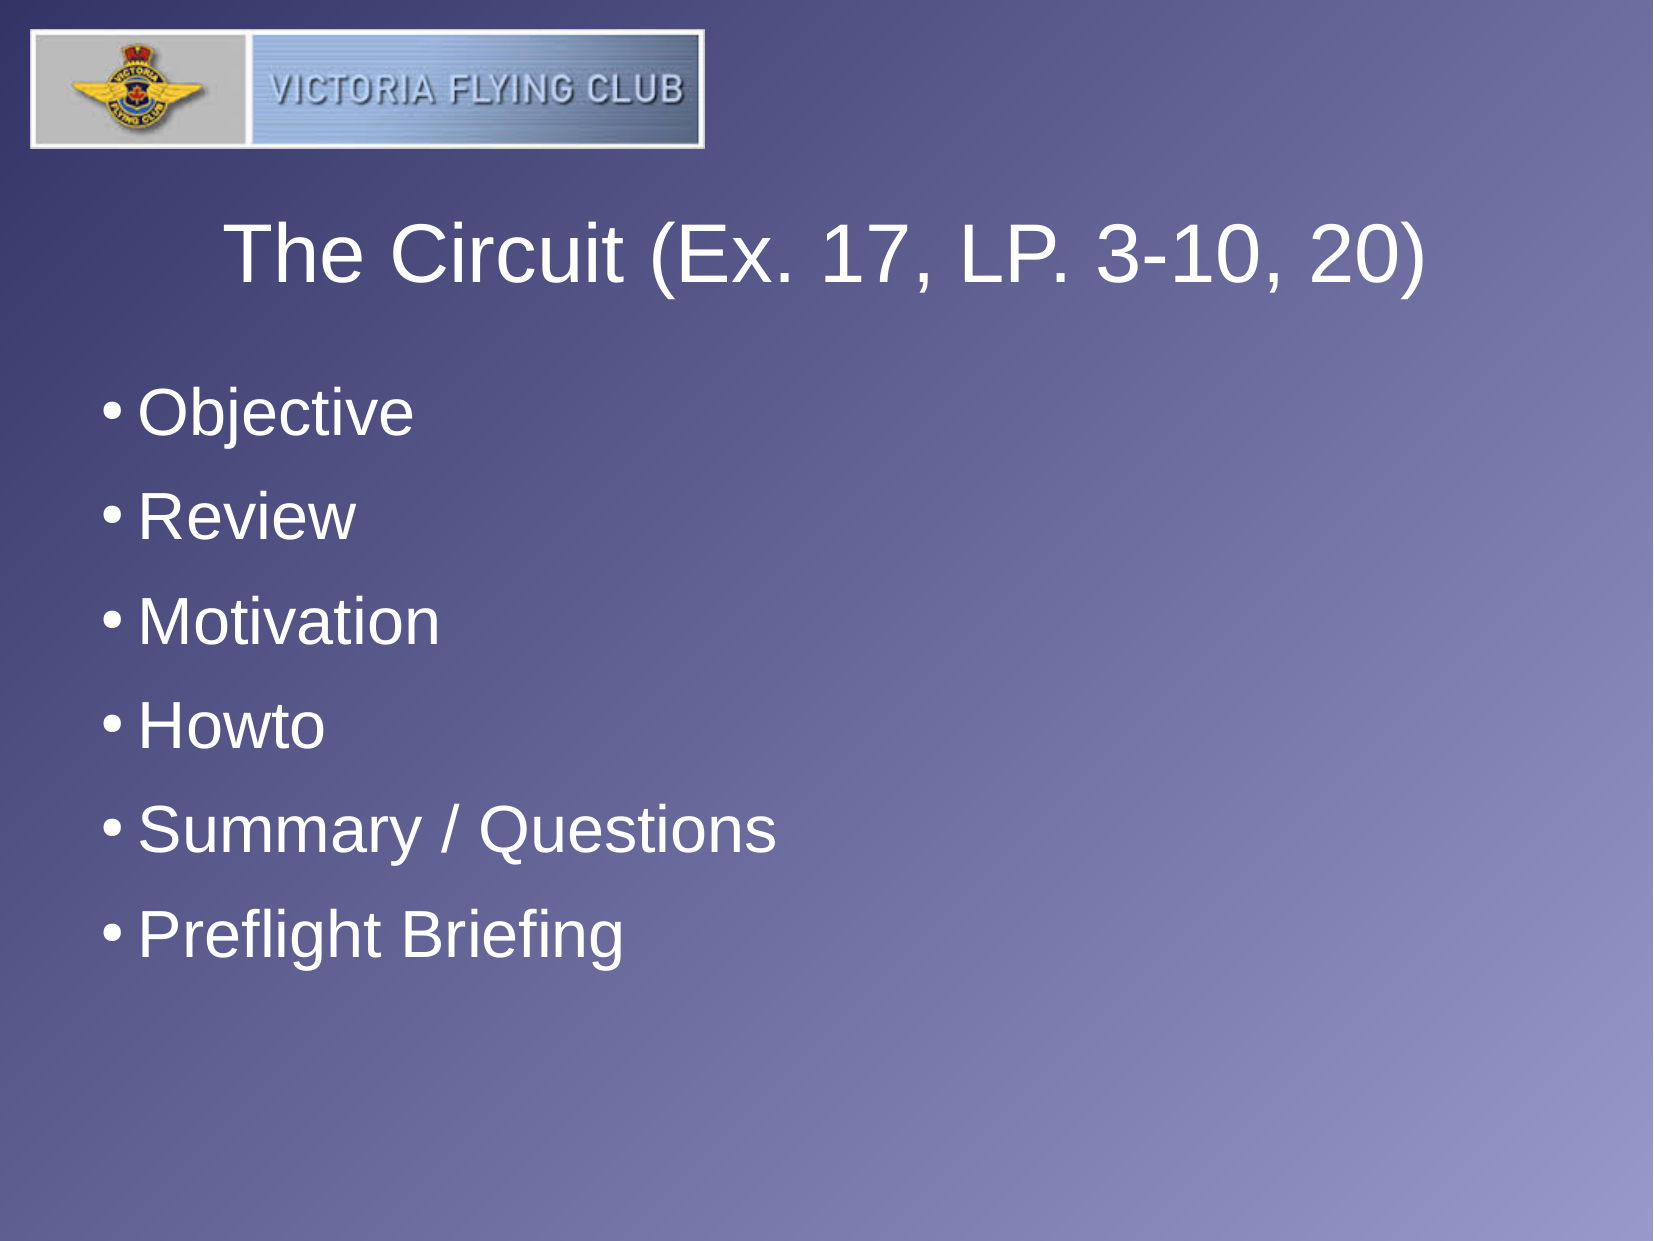

# The Circuit (Ex. 17, LP. 3-10, 20)
Objective
Review
Motivation
Howto
Summary / Questions
Preflight Briefing